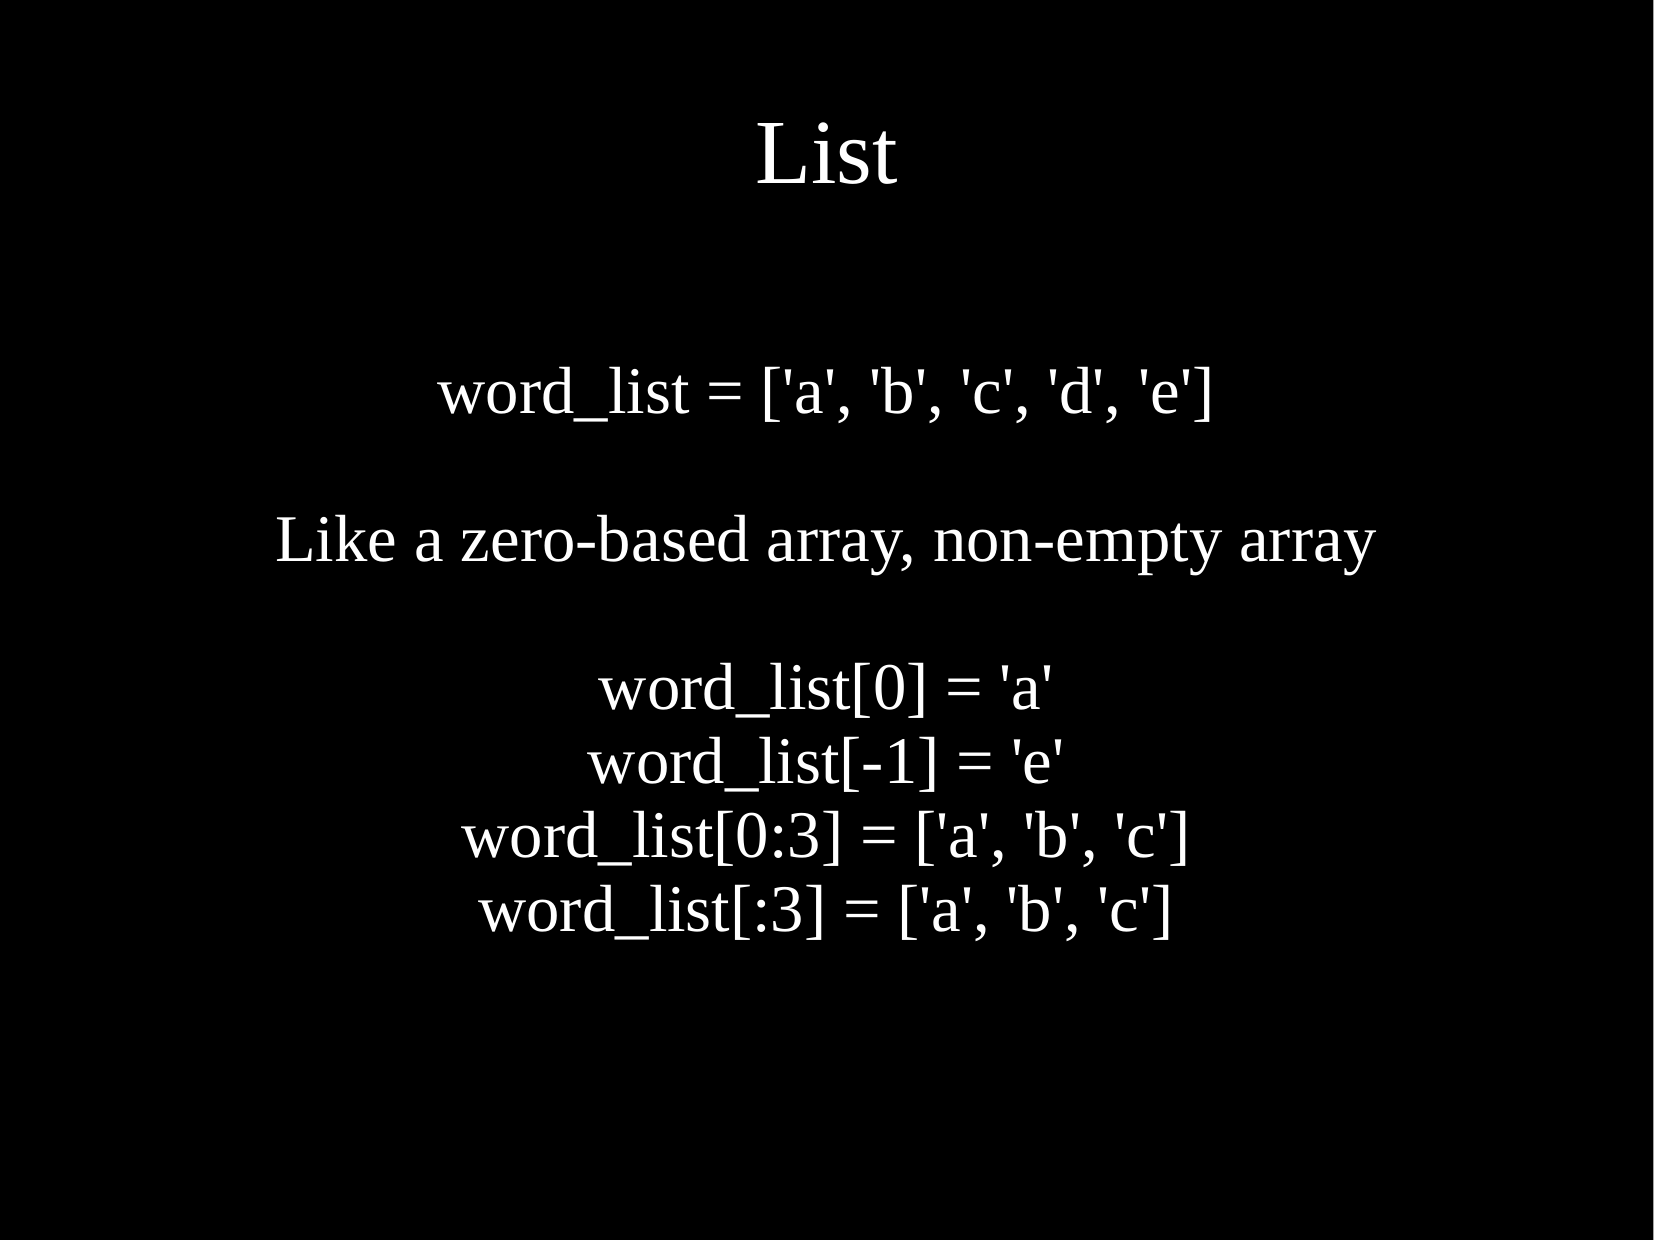

# List
word_list = ['a', 'b', 'c', 'd', 'e']
Like a zero-based array, non-empty array
word_list[0] = 'a'
word_list[-1] = 'e'
word_list[0:3] = ['a', 'b', 'c']
word_list[:3] = ['a', 'b', 'c']